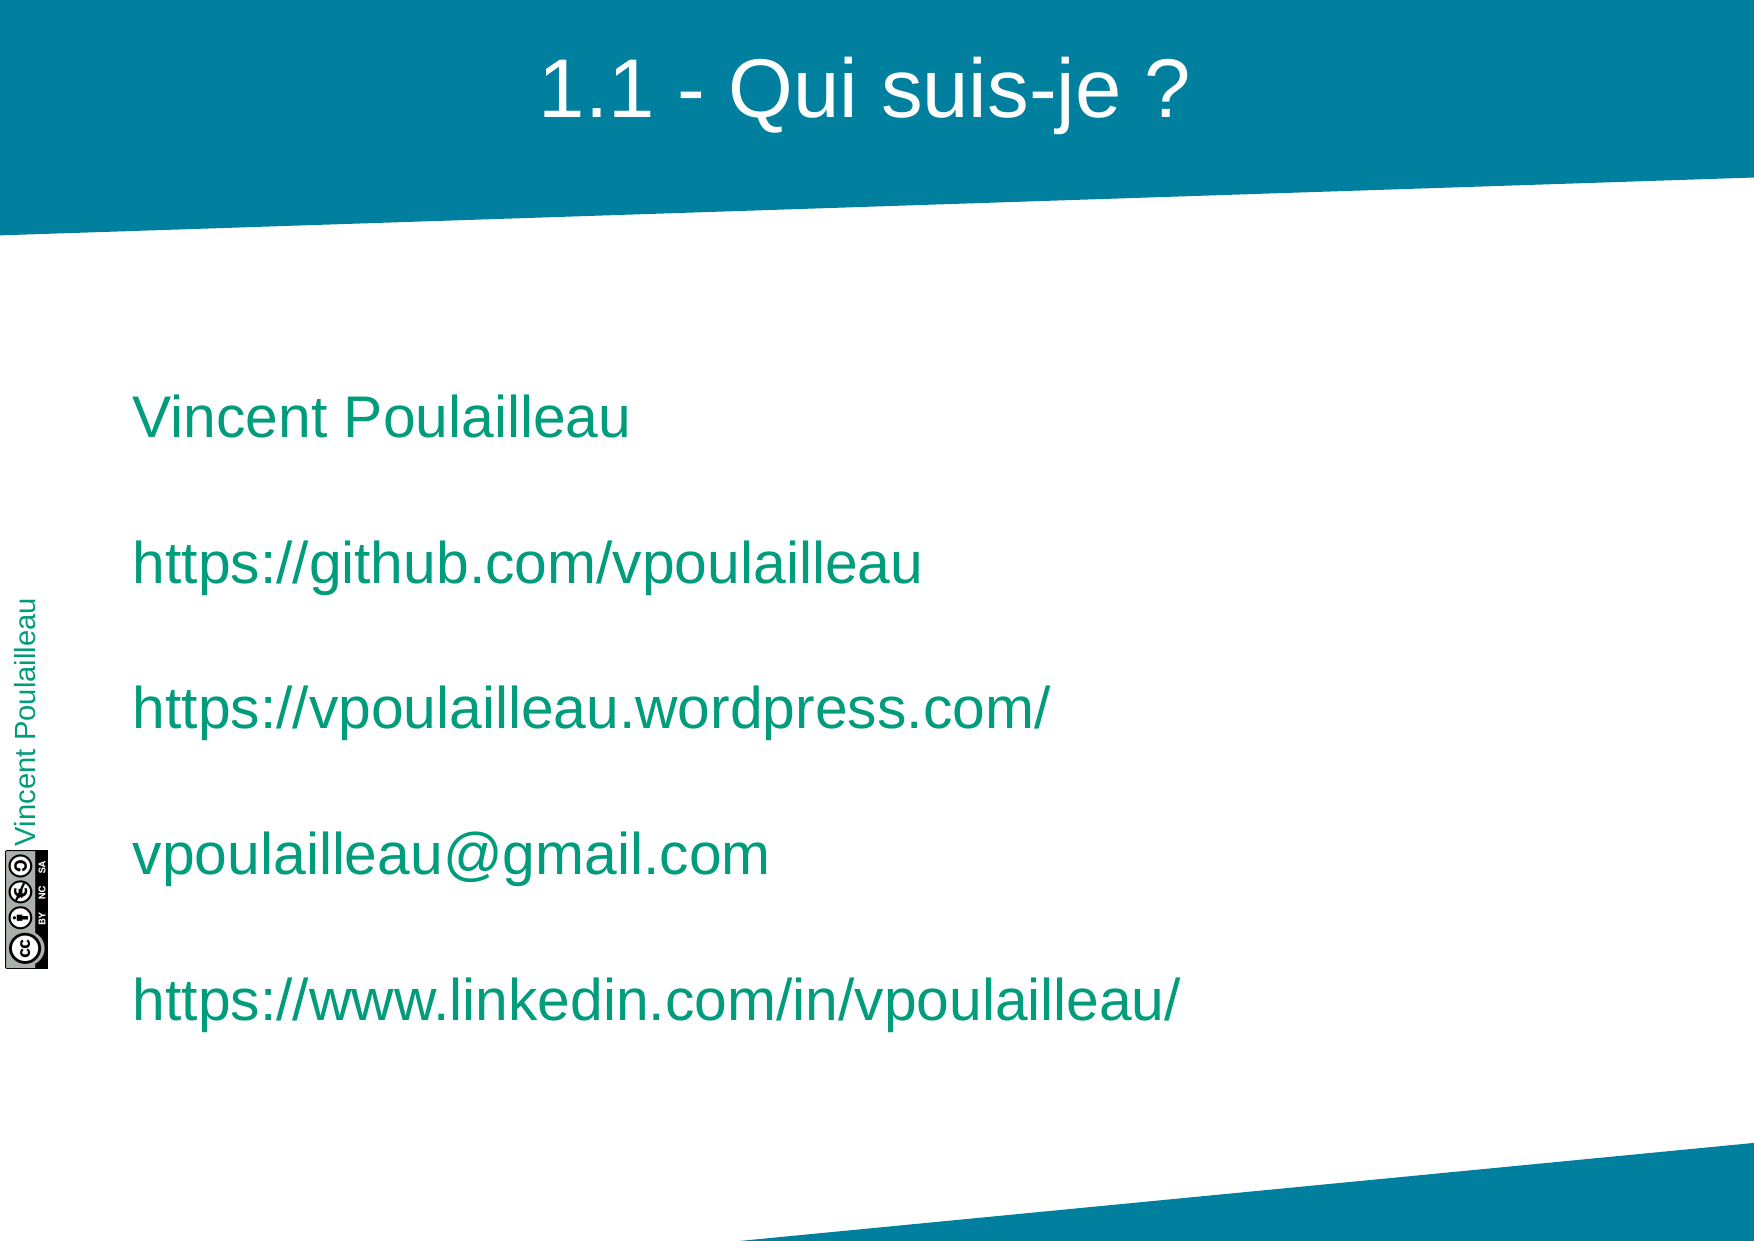

1.1 - Qui suis-je ?
Vincent Poulailleau
https://github.com/vpoulailleau
https://vpoulailleau.wordpress.com/
vpoulailleau@gmail.com
https://www.linkedin.com/in/vpoulailleau/
© 2019 Vincent Poulailleau